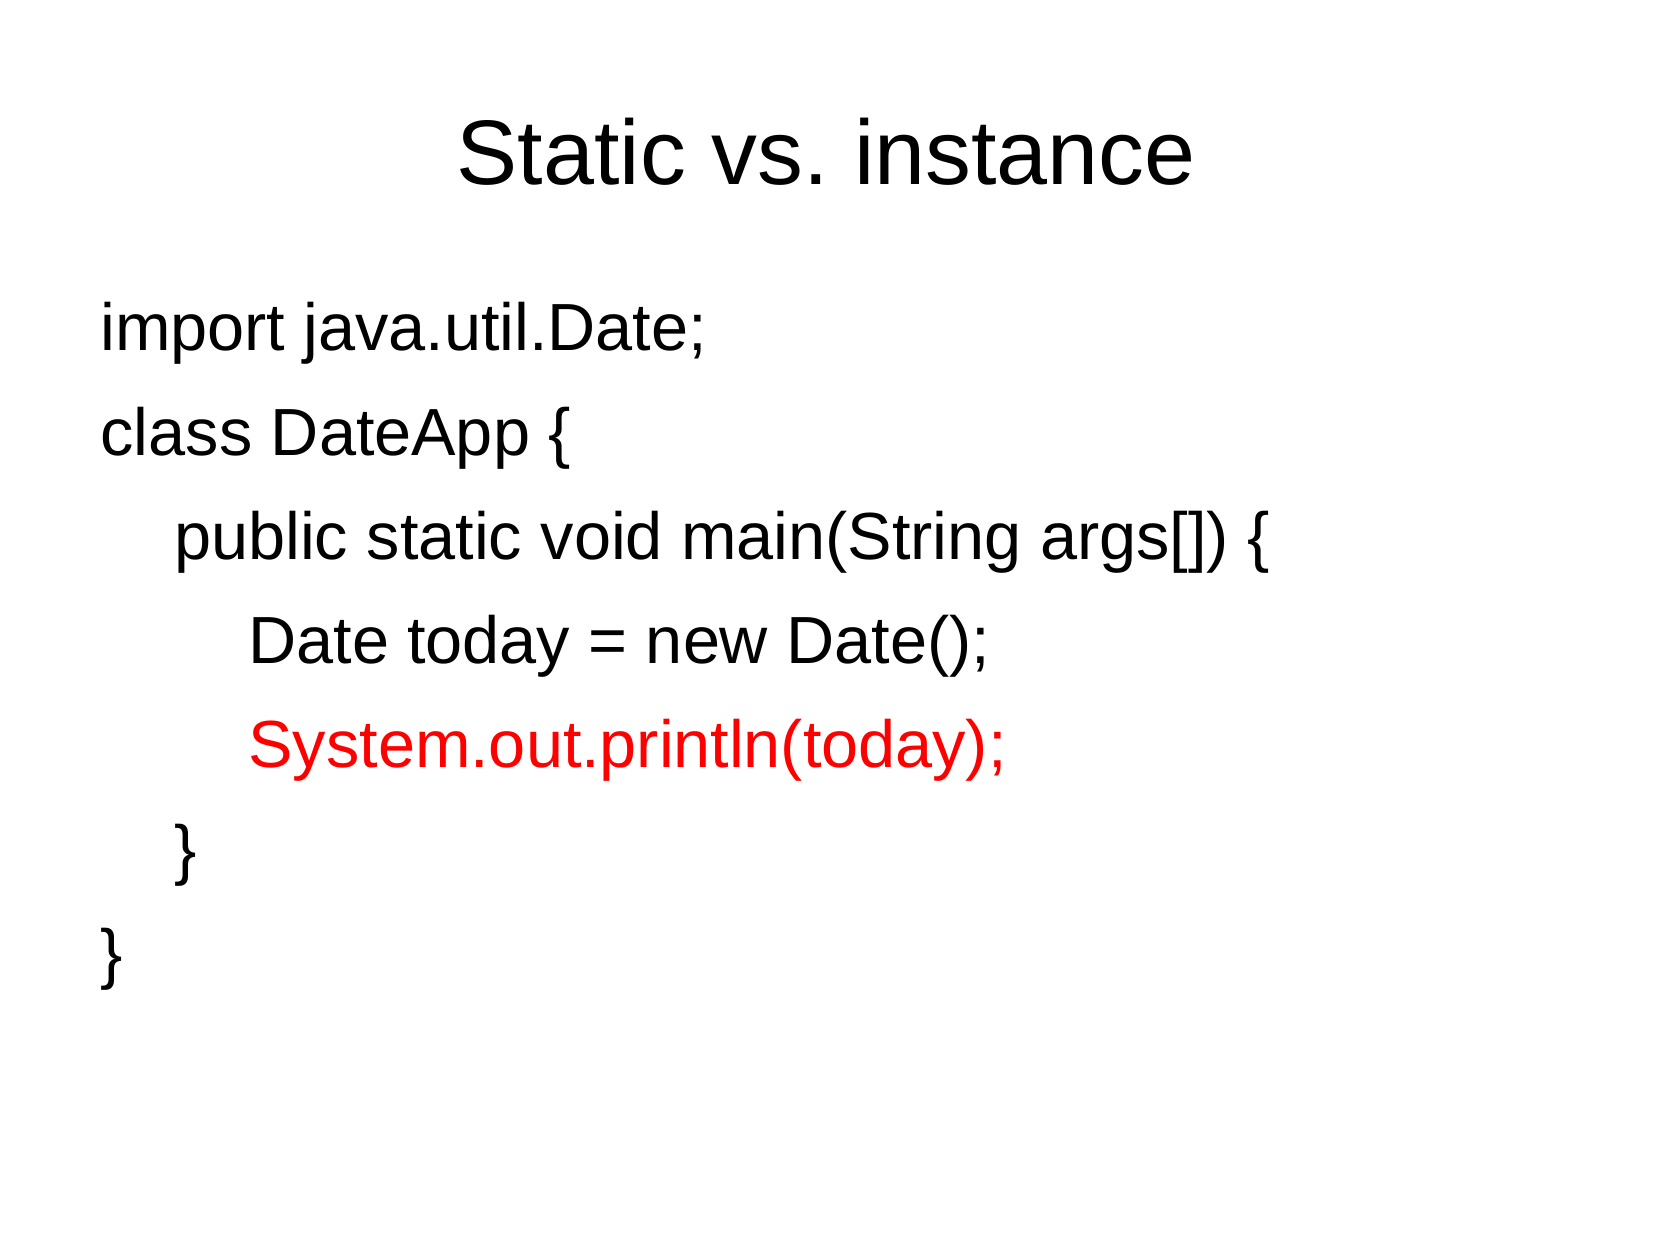

# Static vs. instance
import java.util.Date;
class DateApp {
 public static void main(String args[]) {
 Date today = new Date();
 System.out.println(today);
 }
}